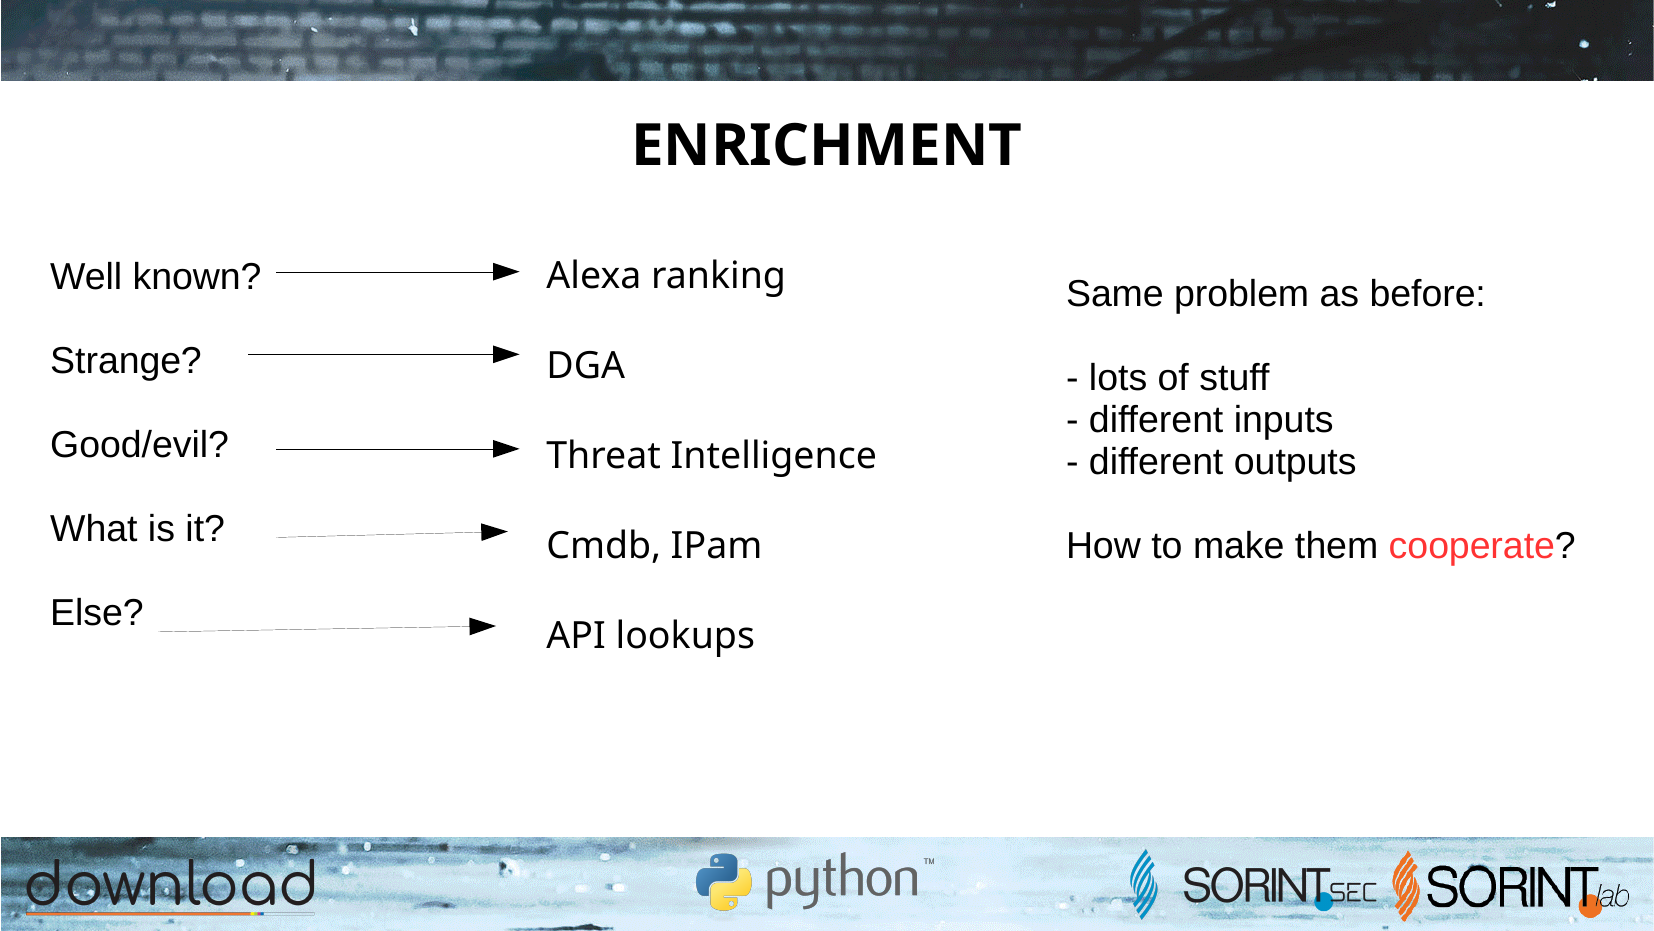

# ENRICHMENT
Alexa ranking
DGA
Threat Intelligence
Cmdb, IPam
API lookups
Well known?
Strange?
Good/evil?
What is it?
Else?
Same problem as before:
- lots of stuff
- different inputs
- different outputs
How to make them cooperate?